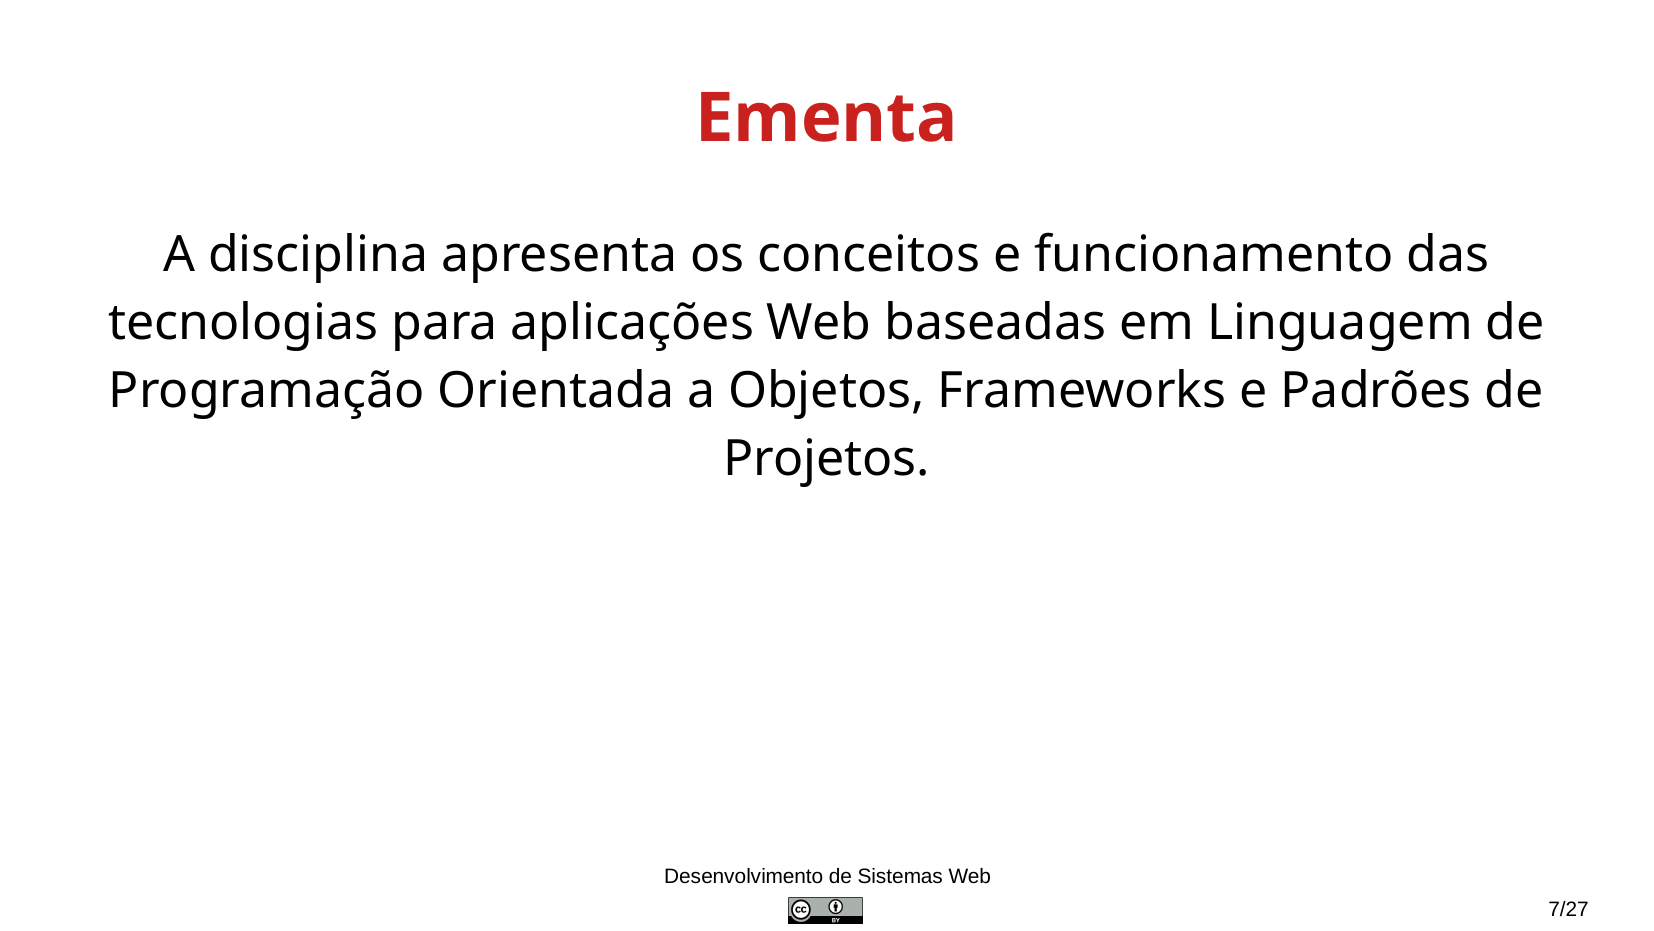

# Ementa
A disciplina apresenta os conceitos e funcionamento das tecnologias para aplicações Web baseadas em Linguagem de Programação Orientada a Objetos, Frameworks e Padrões de Projetos.
7